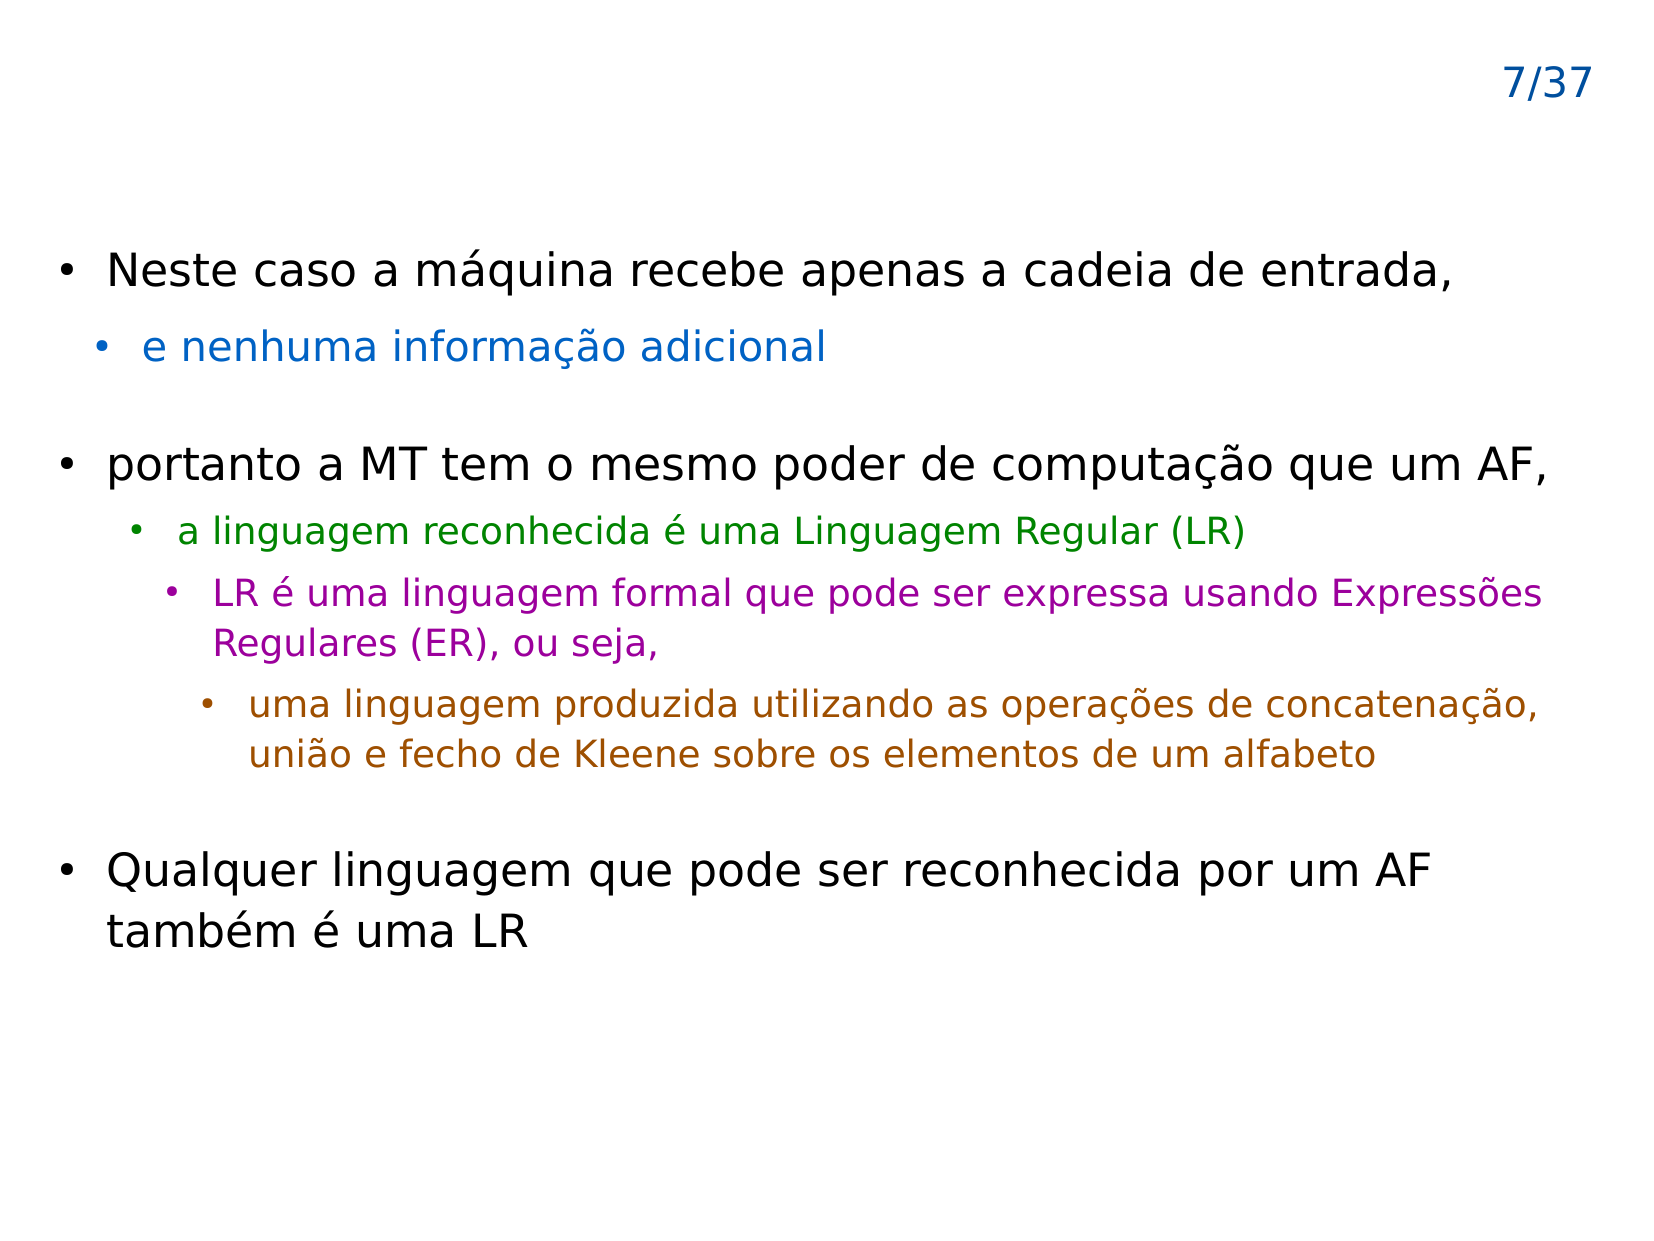

#
7
Neste caso a máquina recebe apenas a cadeia de entrada,
e nenhuma informação adicional
portanto a MT tem o mesmo poder de computação que um AF,
a linguagem reconhecida é uma Linguagem Regular (LR)
LR é uma linguagem formal que pode ser expressa usando Expressões Regulares (ER), ou seja,
uma linguagem produzida utilizando as operações de concatenação, união e fecho de Kleene sobre os elementos de um alfabeto
Qualquer linguagem que pode ser reconhecida por um AF também é uma LR